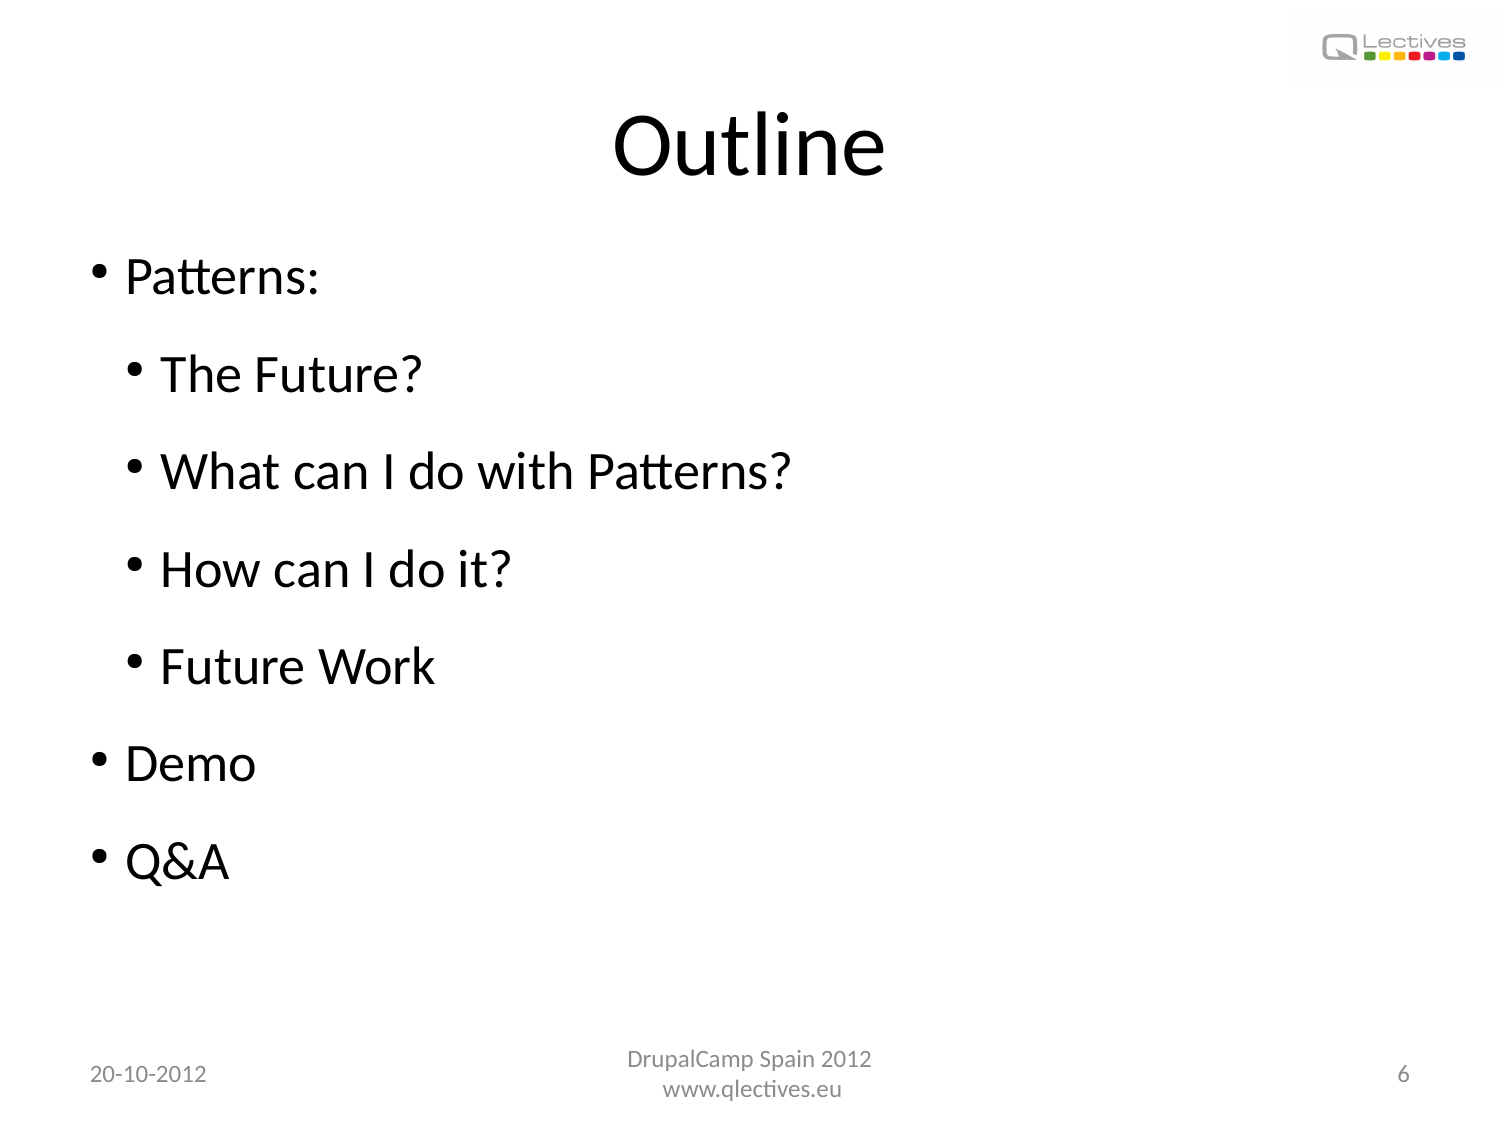

Outline
Patterns:
The Future?
What can I do with Patterns?
How can I do it?
Future Work
Demo
Q&A
20-10-2012
DrupalCamp Spain 2012
 www.qlectives.eu